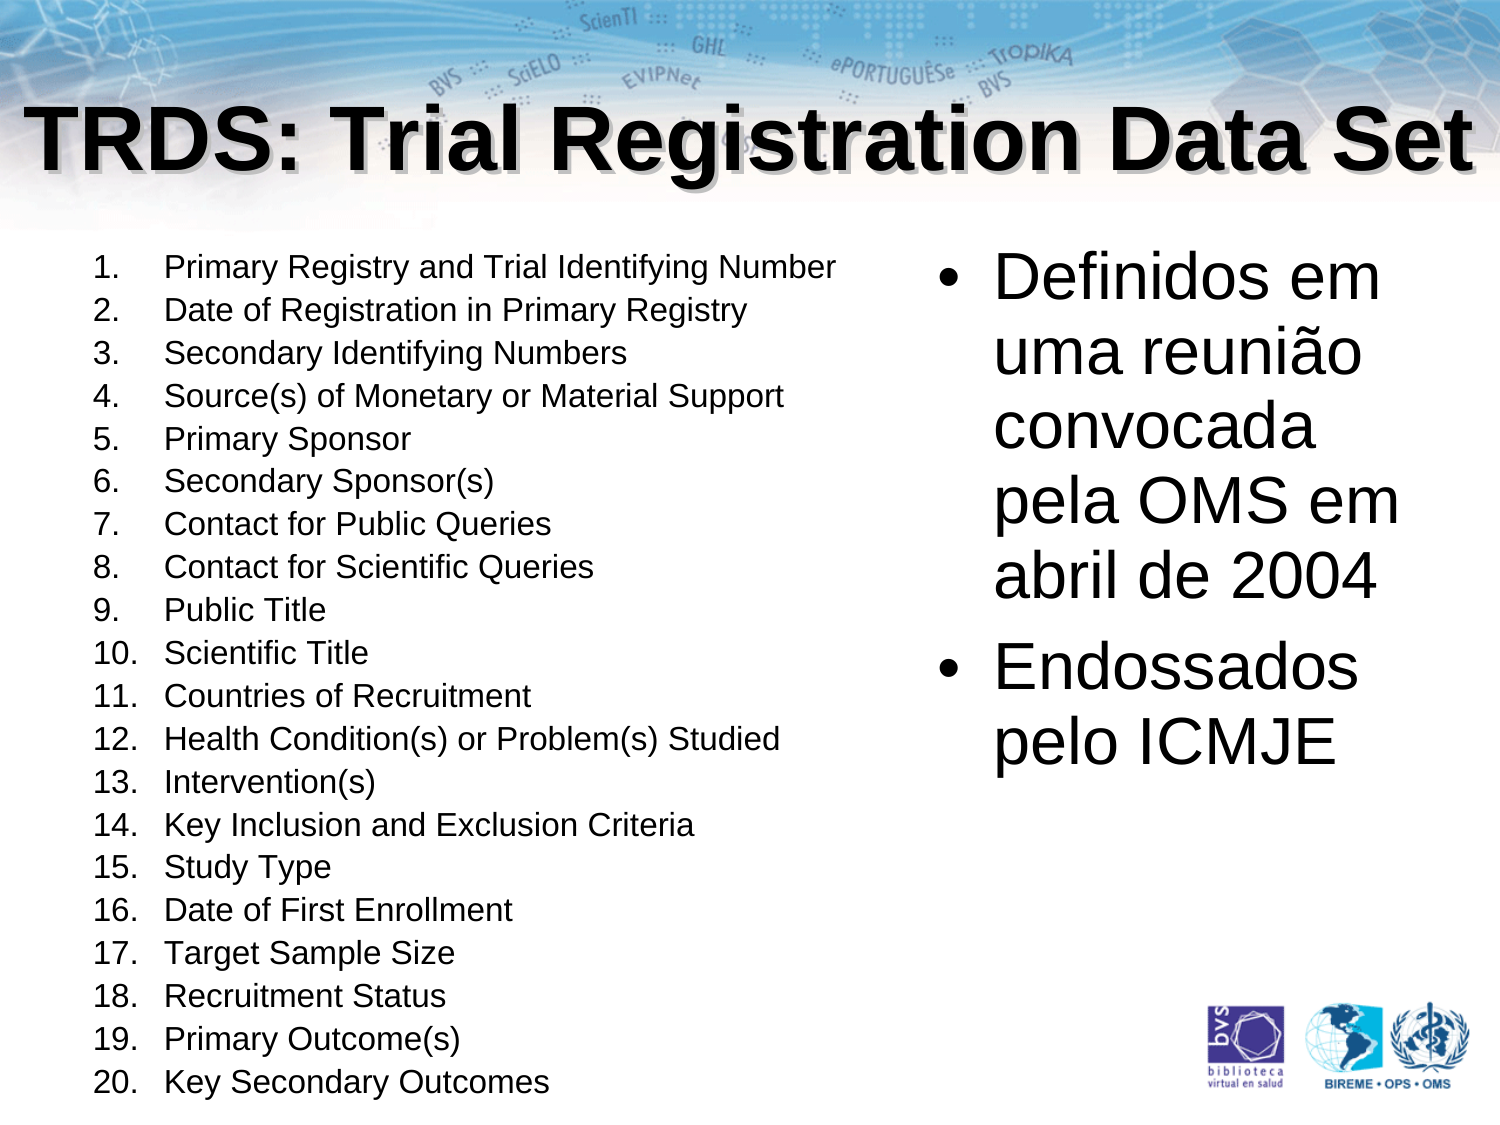

# TRDS: Trial Registration Data Set
1.	Primary Registry and Trial Identifying Number
2.	Date of Registration in Primary Registry
3.	Secondary Identifying Numbers
4.	Source(s) of Monetary or Material Support
5.	Primary Sponsor
6.	Secondary Sponsor(s)
7.	Contact for Public Queries
8.	Contact for Scientific Queries
9.	Public Title
10.	Scientific Title
11.	Countries of Recruitment
12.	Health Condition(s) or Problem(s) Studied
13.	Intervention(s)
14.	Key Inclusion and Exclusion Criteria
15.	Study Type
16.	Date of First Enrollment
17.	Target Sample Size
18.	Recruitment Status
19.	Primary Outcome(s)
20.	Key Secondary Outcomes
Definidos em
uma reunião convocada
pela OMS em
abril de 2004
Endossados
pelo ICMJE